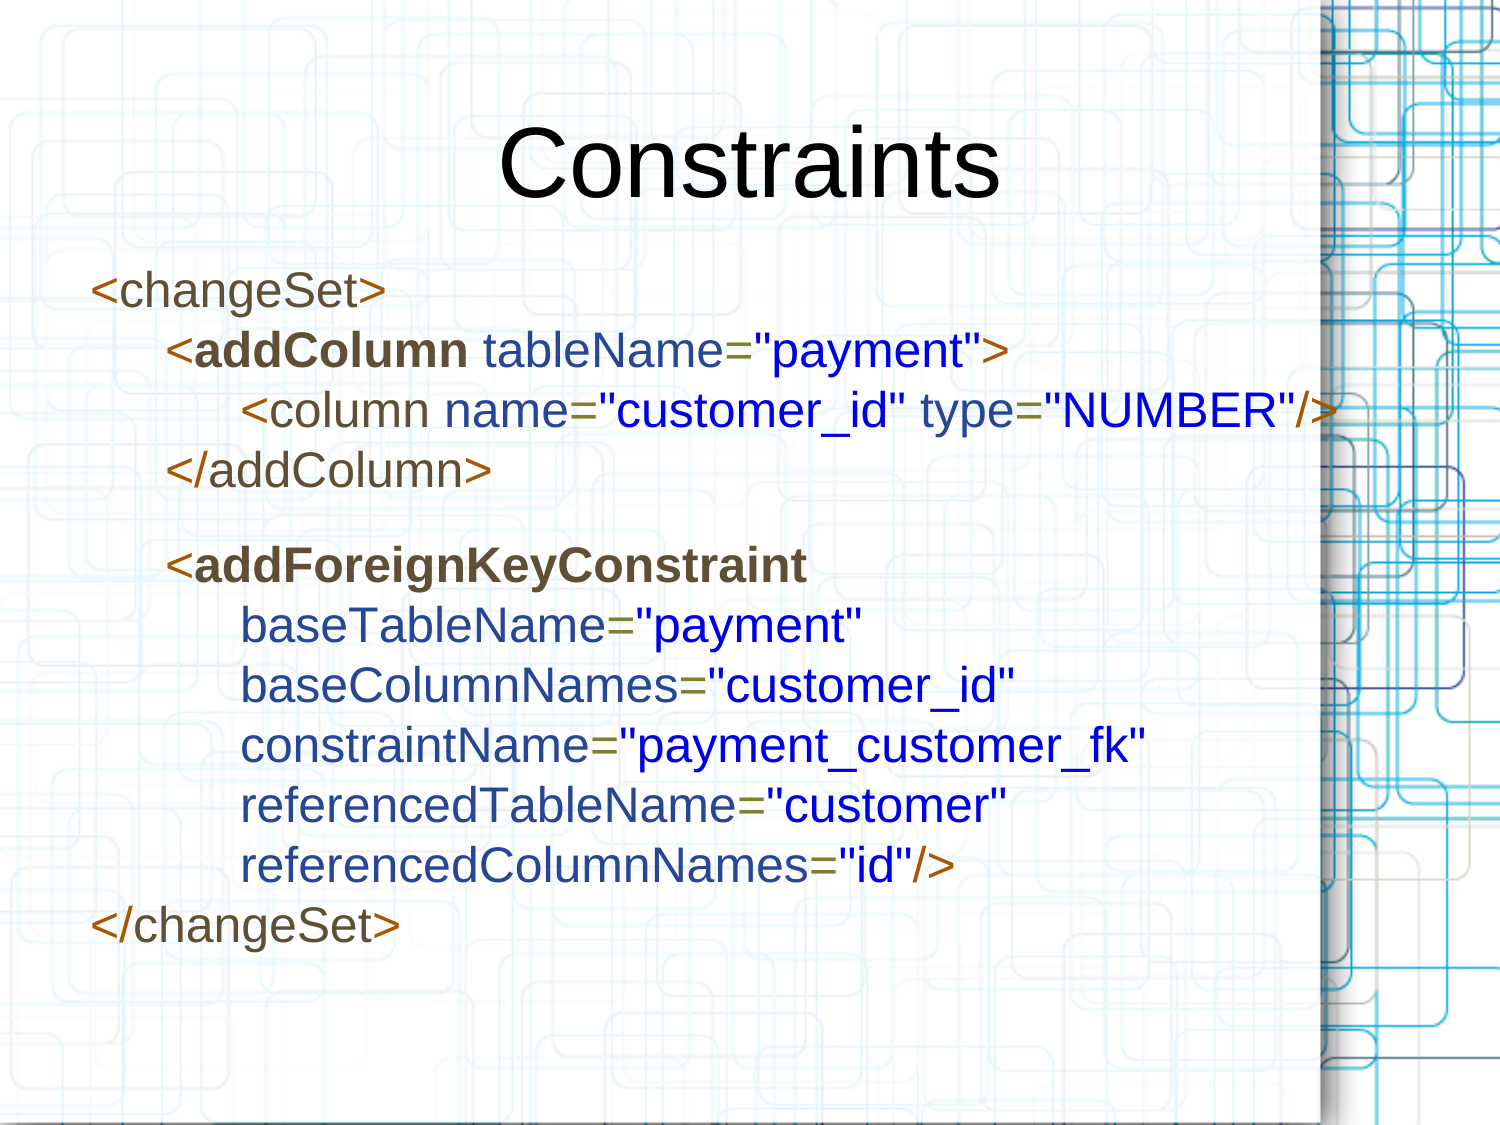

# Constraints
<changeSet>
<addColumn tableName="payment">
<column name="customer_id" type="NUMBER"/>
</addColumn>
<addForeignKeyConstraint
baseTableName="payment"
baseColumnNames="customer_id"
constraintName="payment_customer_fk"
referencedTableName="customer"
referencedColumnNames="id"/>
</changeSet>